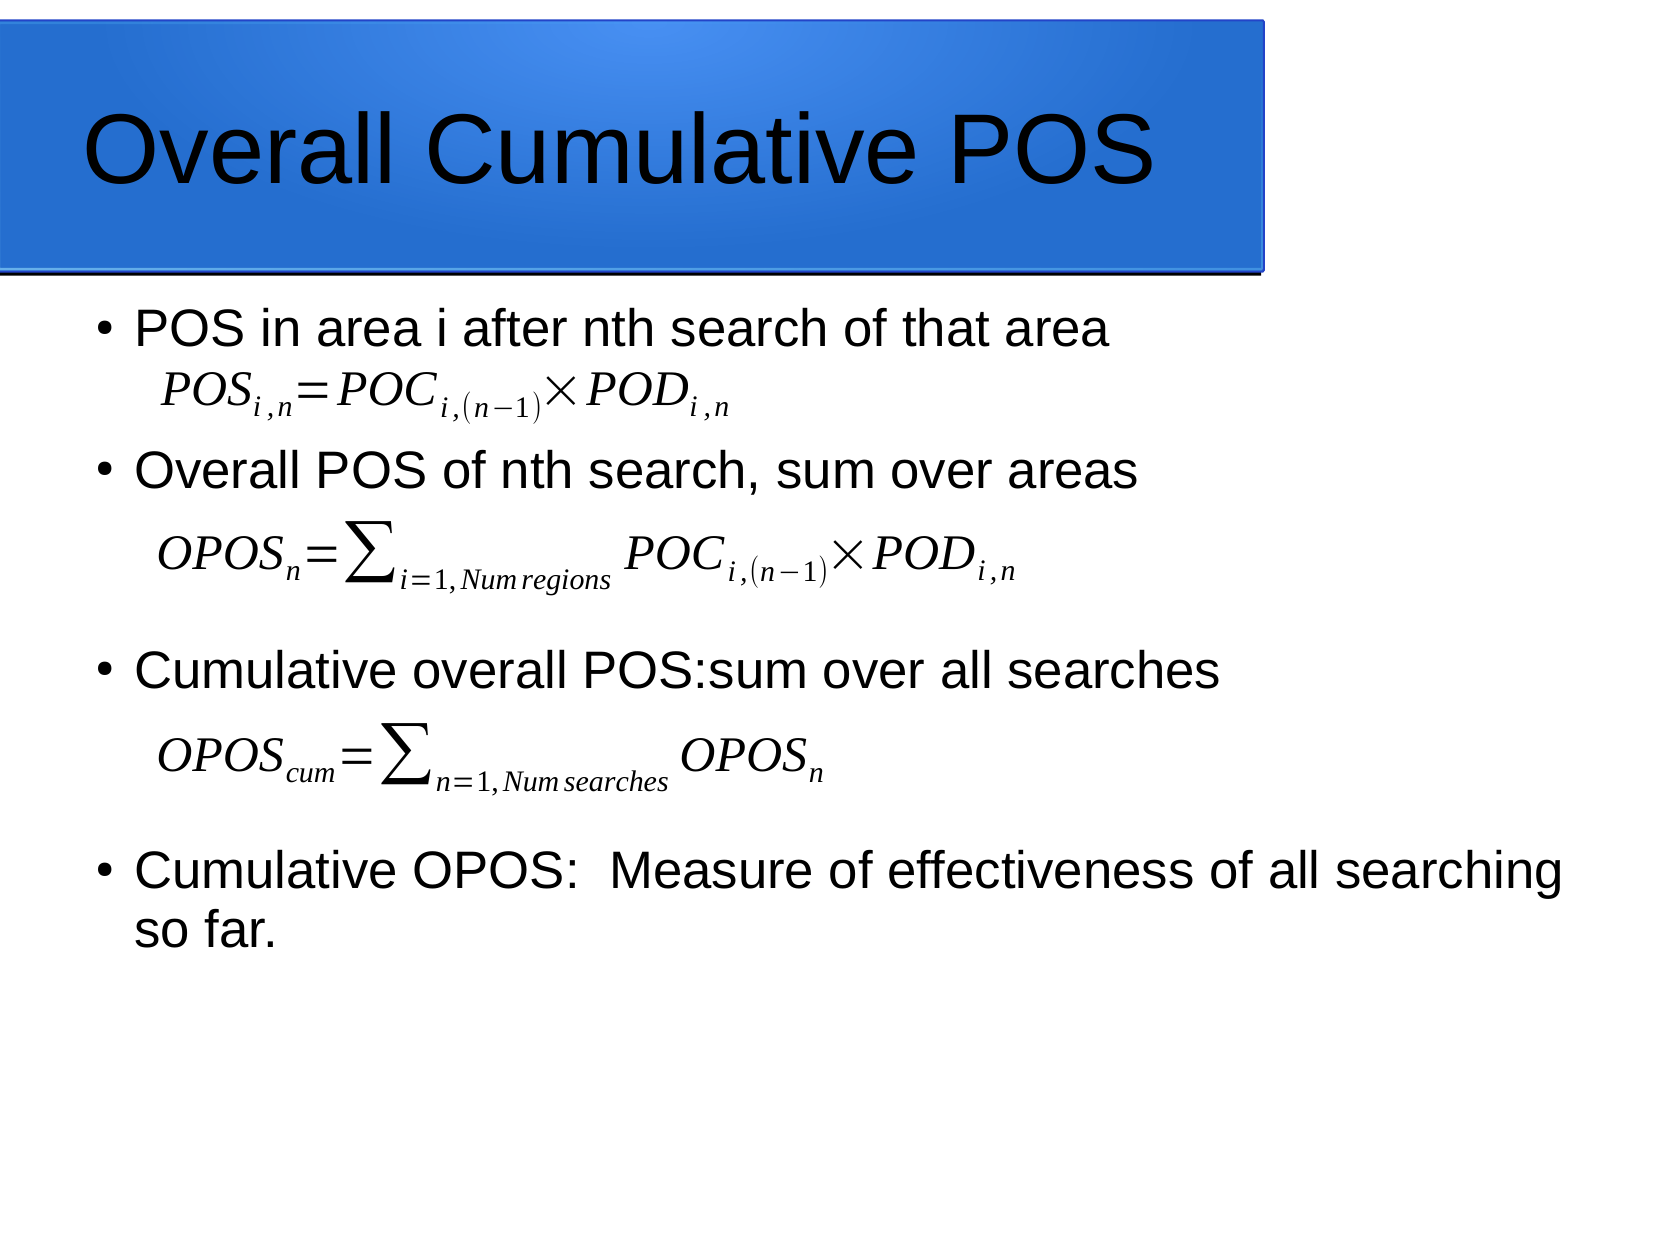

# Overall Cumulative POS
POS in area i after nth search of that area
Overall POS of nth search, sum over areas
Cumulative overall POS:sum over all searches
Cumulative OPOS: Measure of effectiveness of all searching so far.